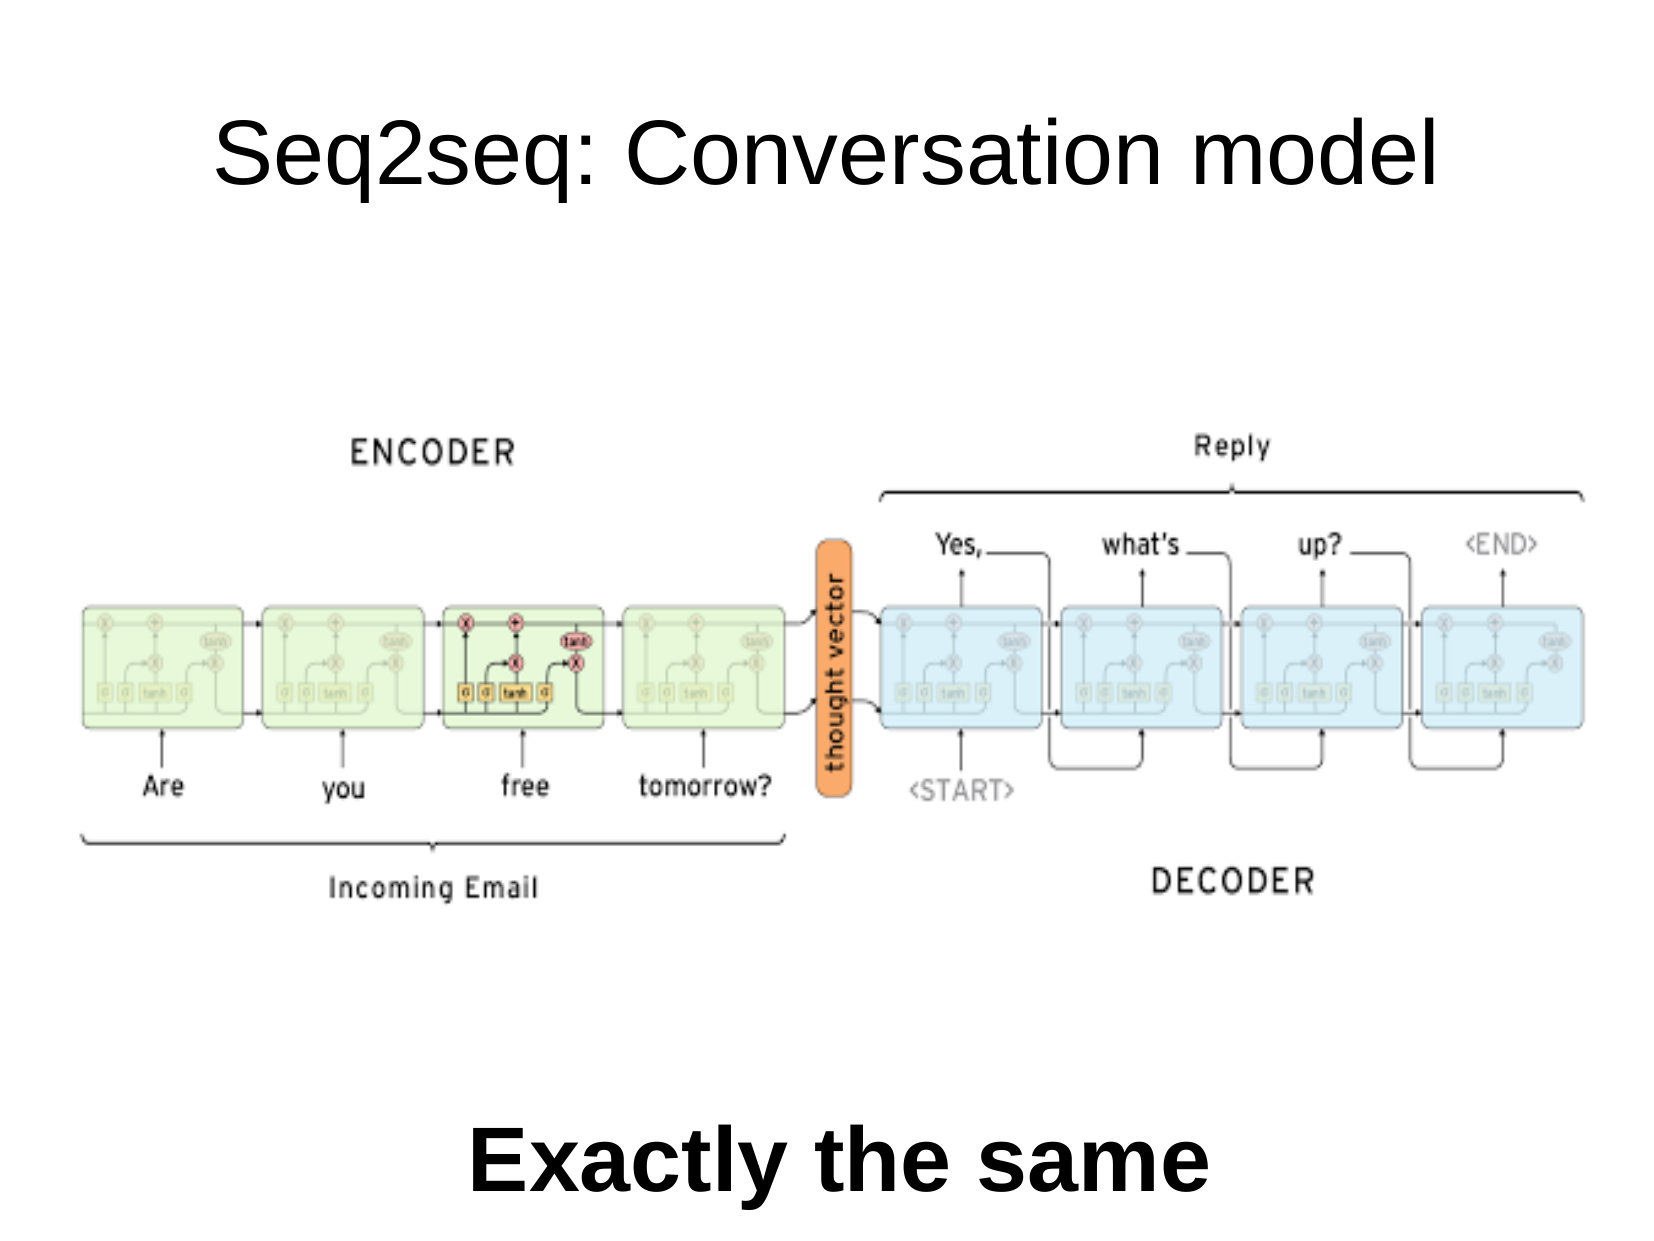

# Seq2seq: Conversation model
Exactly the same